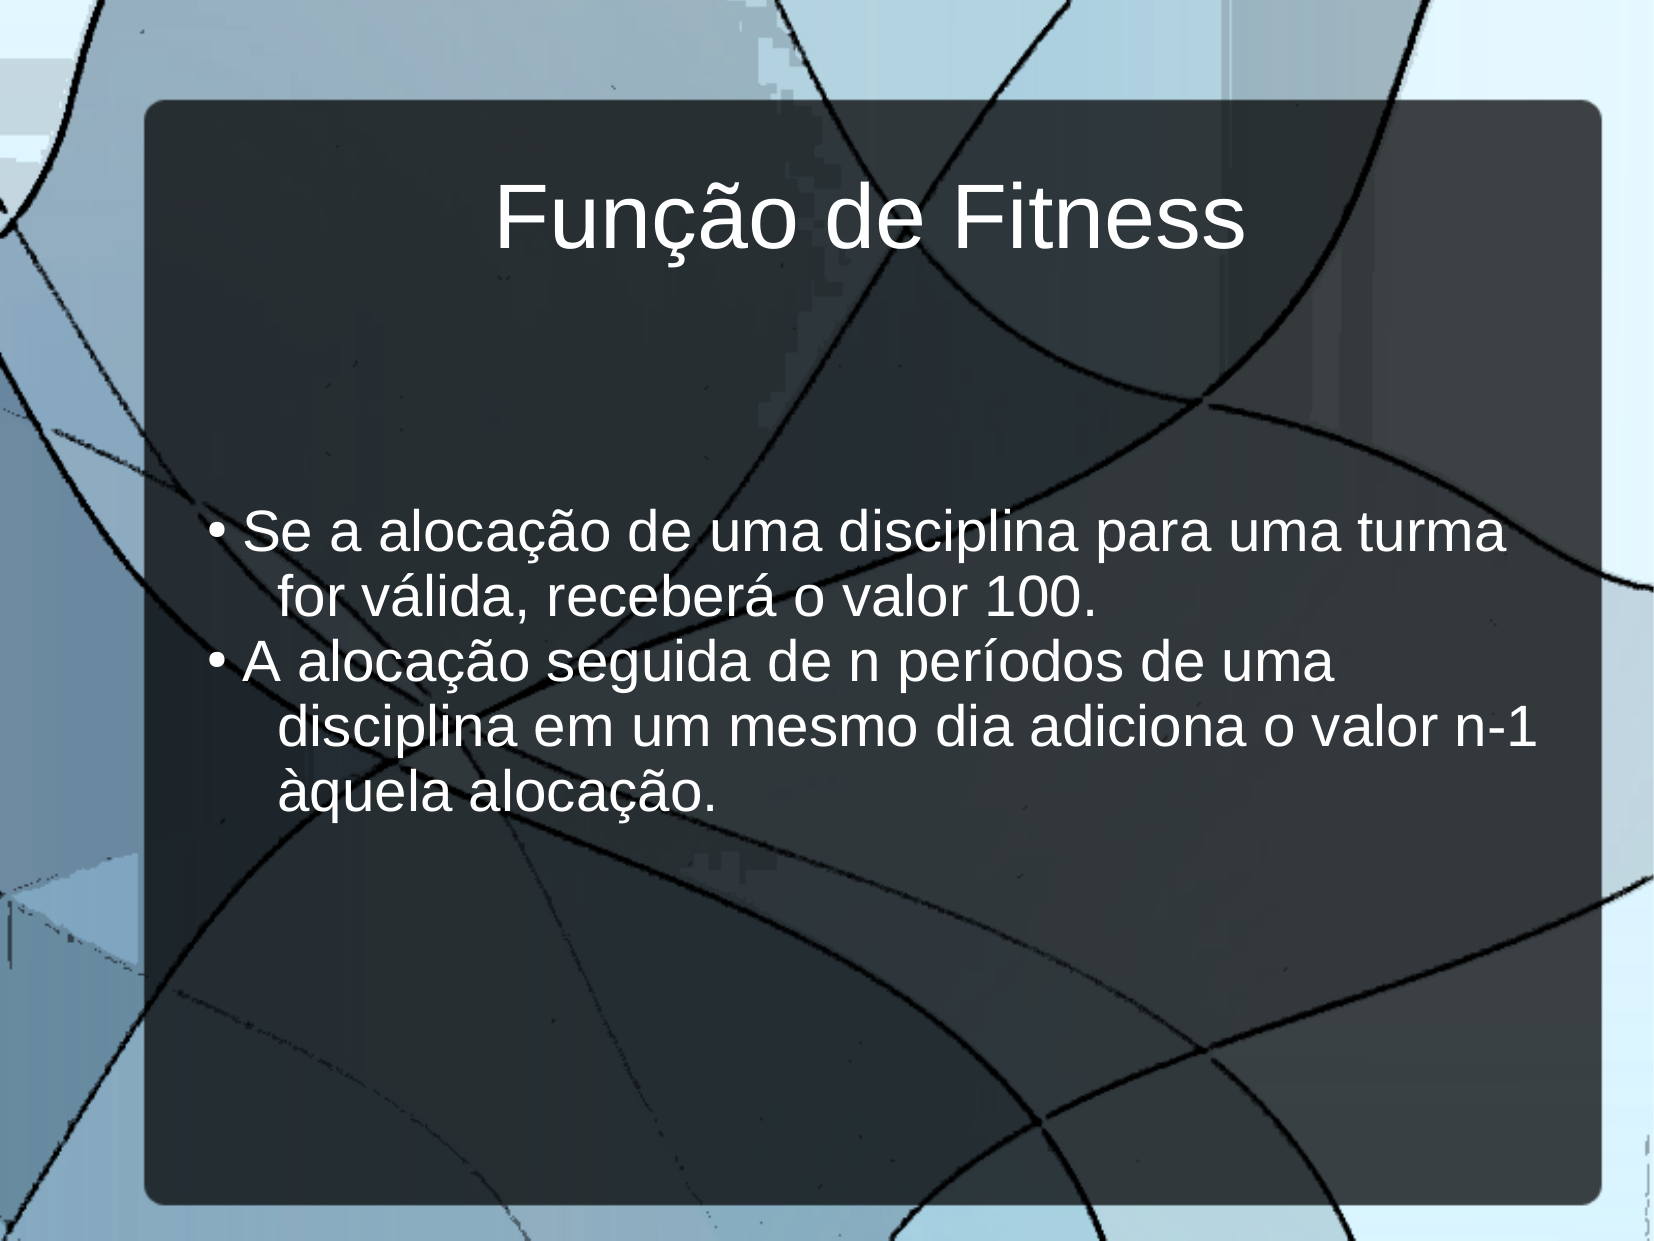

# Função de Fitness
Se a alocação de uma disciplina para uma turma for válida, receberá o valor 100.
A alocação seguida de n períodos de uma disciplina em um mesmo dia adiciona o valor n-1 àquela alocação.